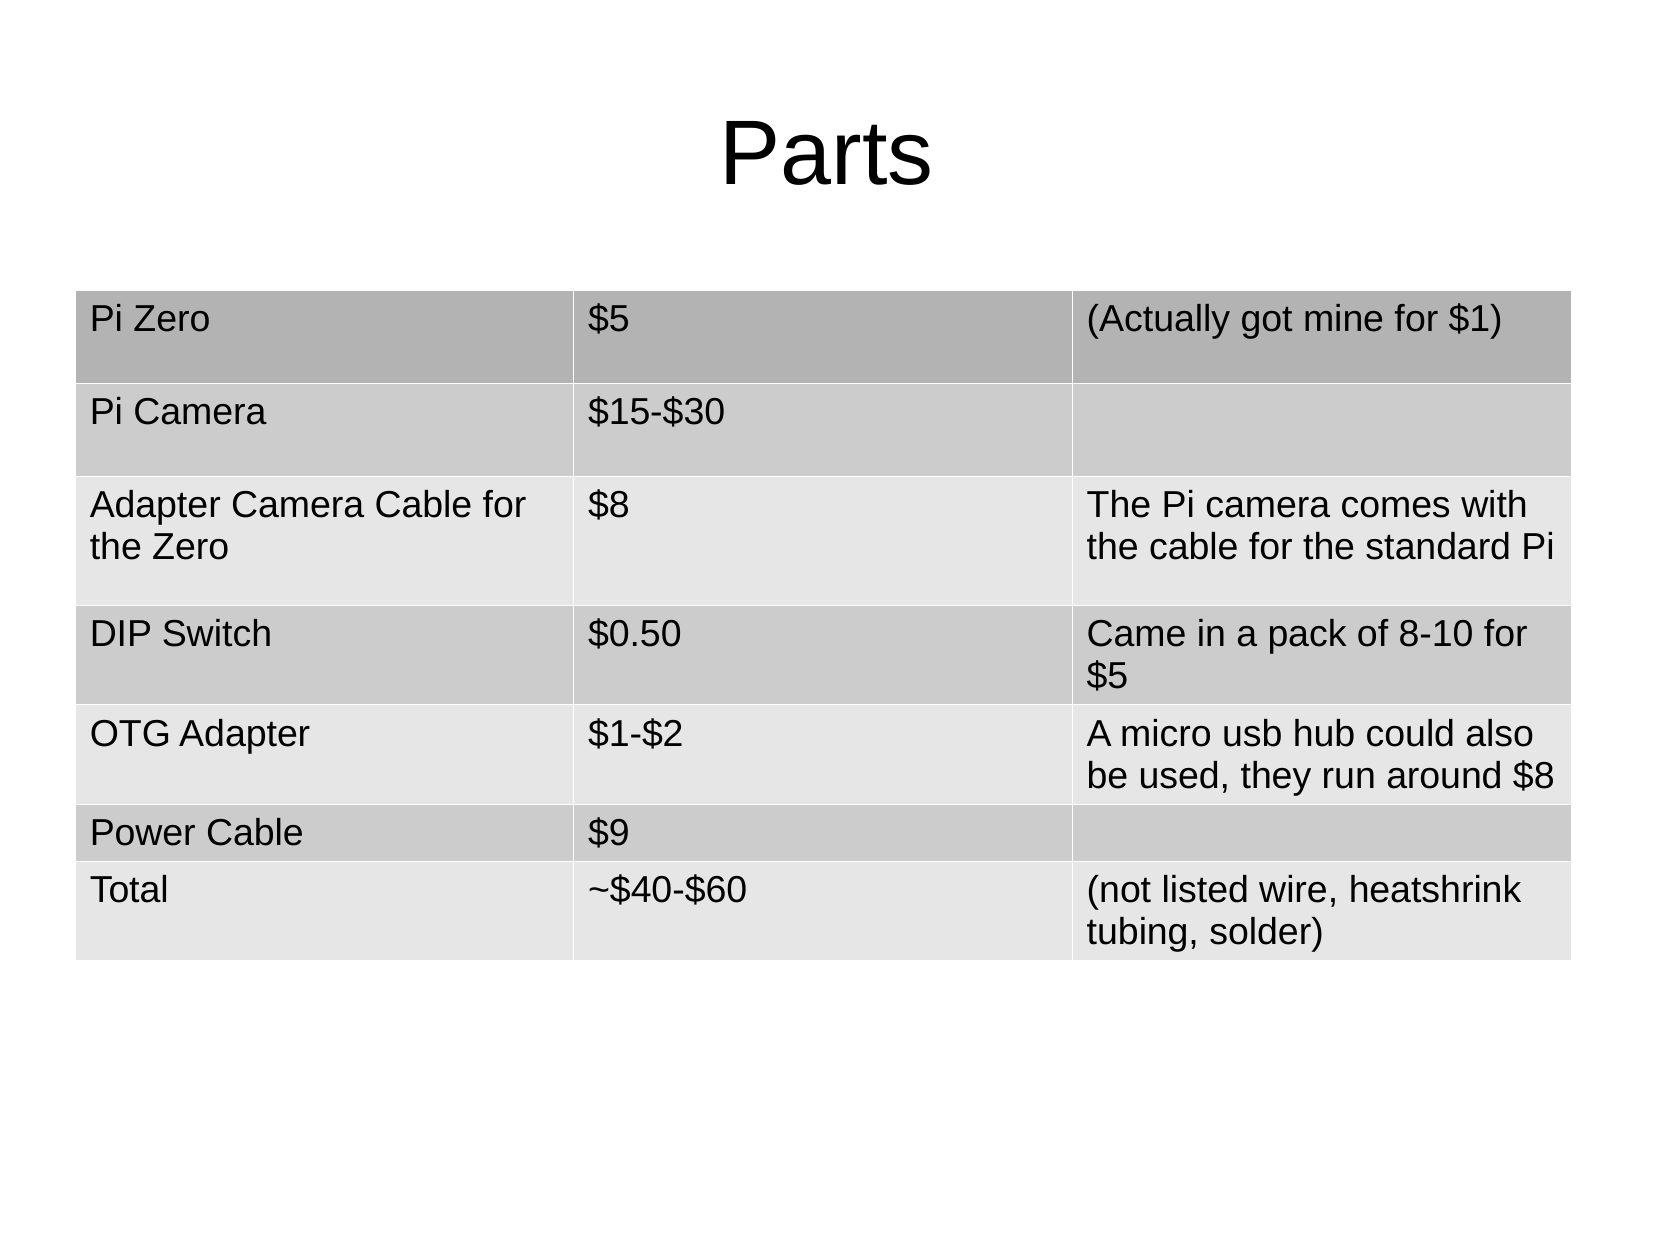

# Parts
| Pi Zero | $5 | (Actually got mine for $1) |
| --- | --- | --- |
| Pi Camera | $15-$30 | |
| Adapter Camera Cable for the Zero | $8 | The Pi camera comes with the cable for the standard Pi |
| DIP Switch | $0.50 | Came in a pack of 8-10 for $5 |
| OTG Adapter | $1-$2 | A micro usb hub could also be used, they run around $8 |
| Power Cable | $9 | |
| Total | ~$40-$60 | (not listed wire, heatshrink tubing, solder) |